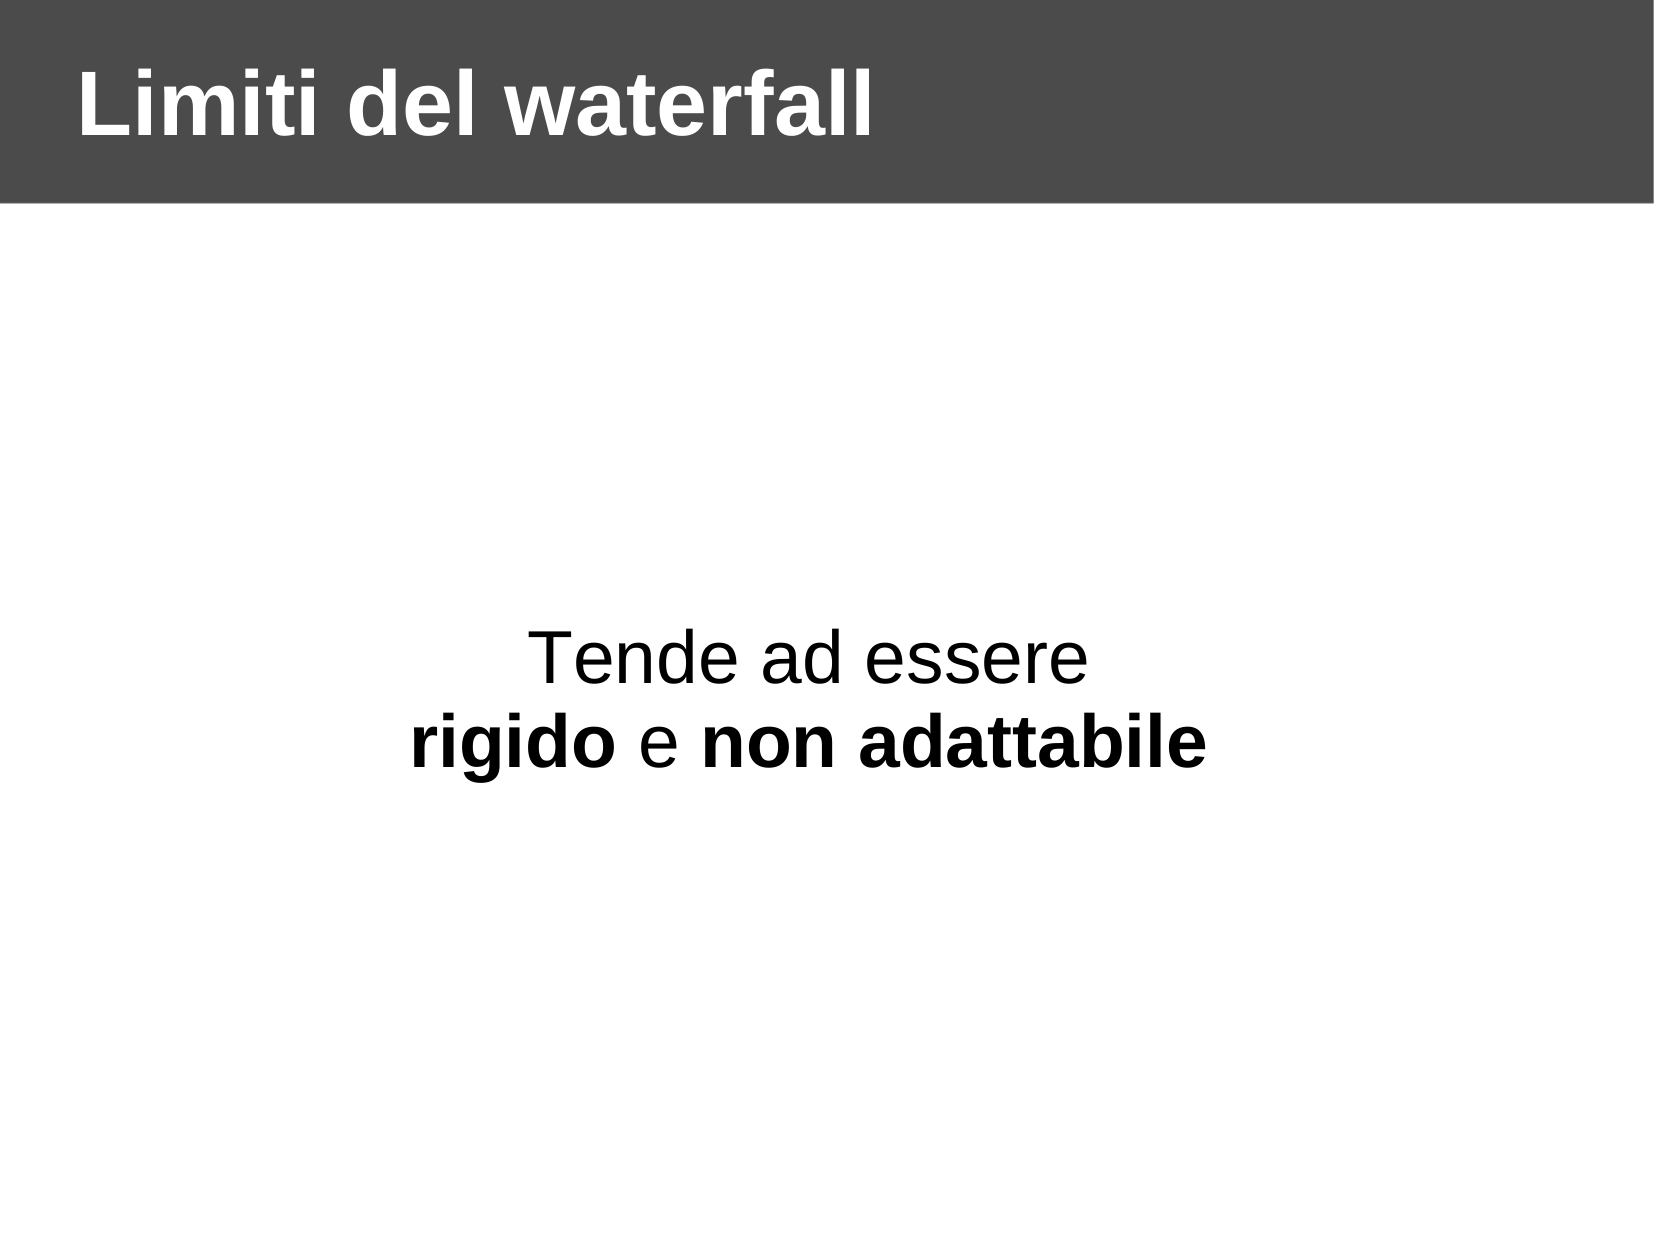

# Limiti del waterfall
Tende ad essere
rigido e non adattabile